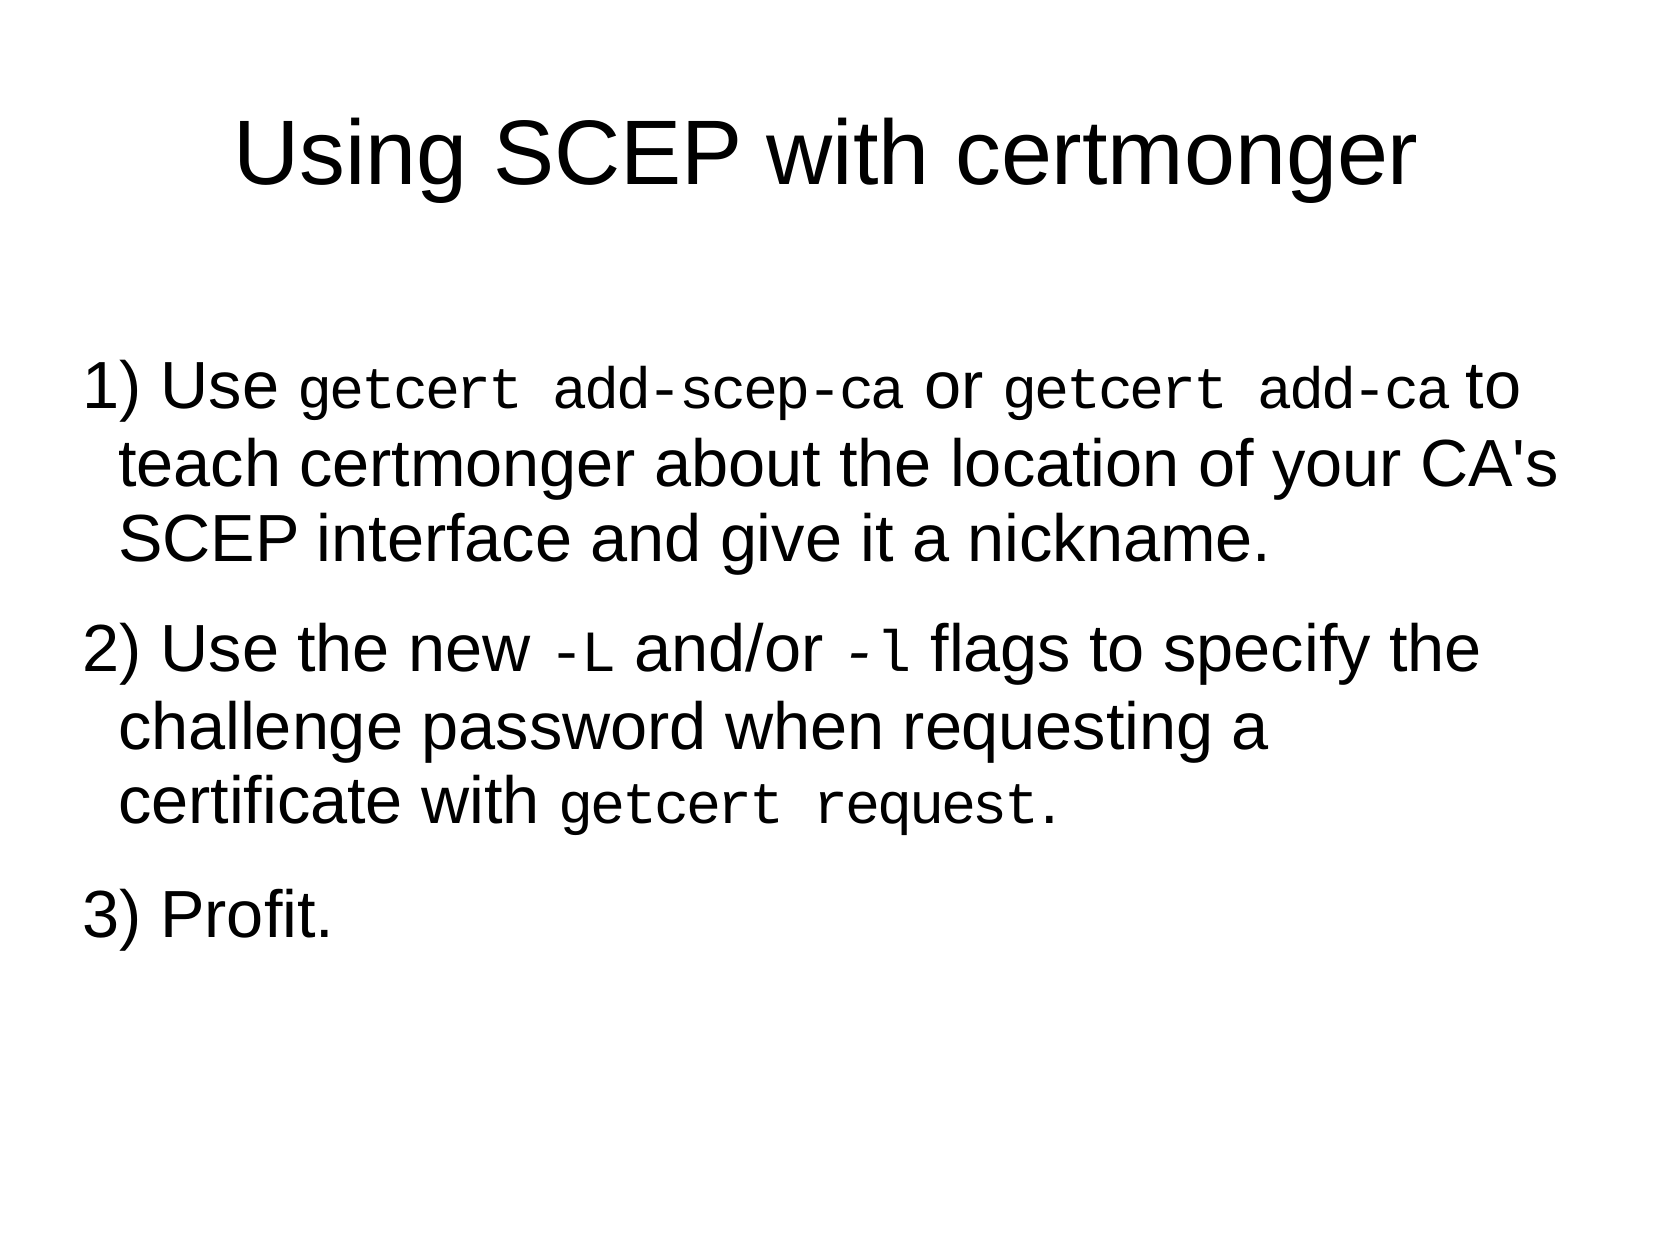

Using SCEP with certmonger
# Use getcert add-scep-ca or getcert add-ca to teach certmonger about the location of your CA's SCEP interface and give it a nickname.
 Use the new -L and/or -l flags to specify the challenge password when requesting a certificate with getcert request.
 Profit.